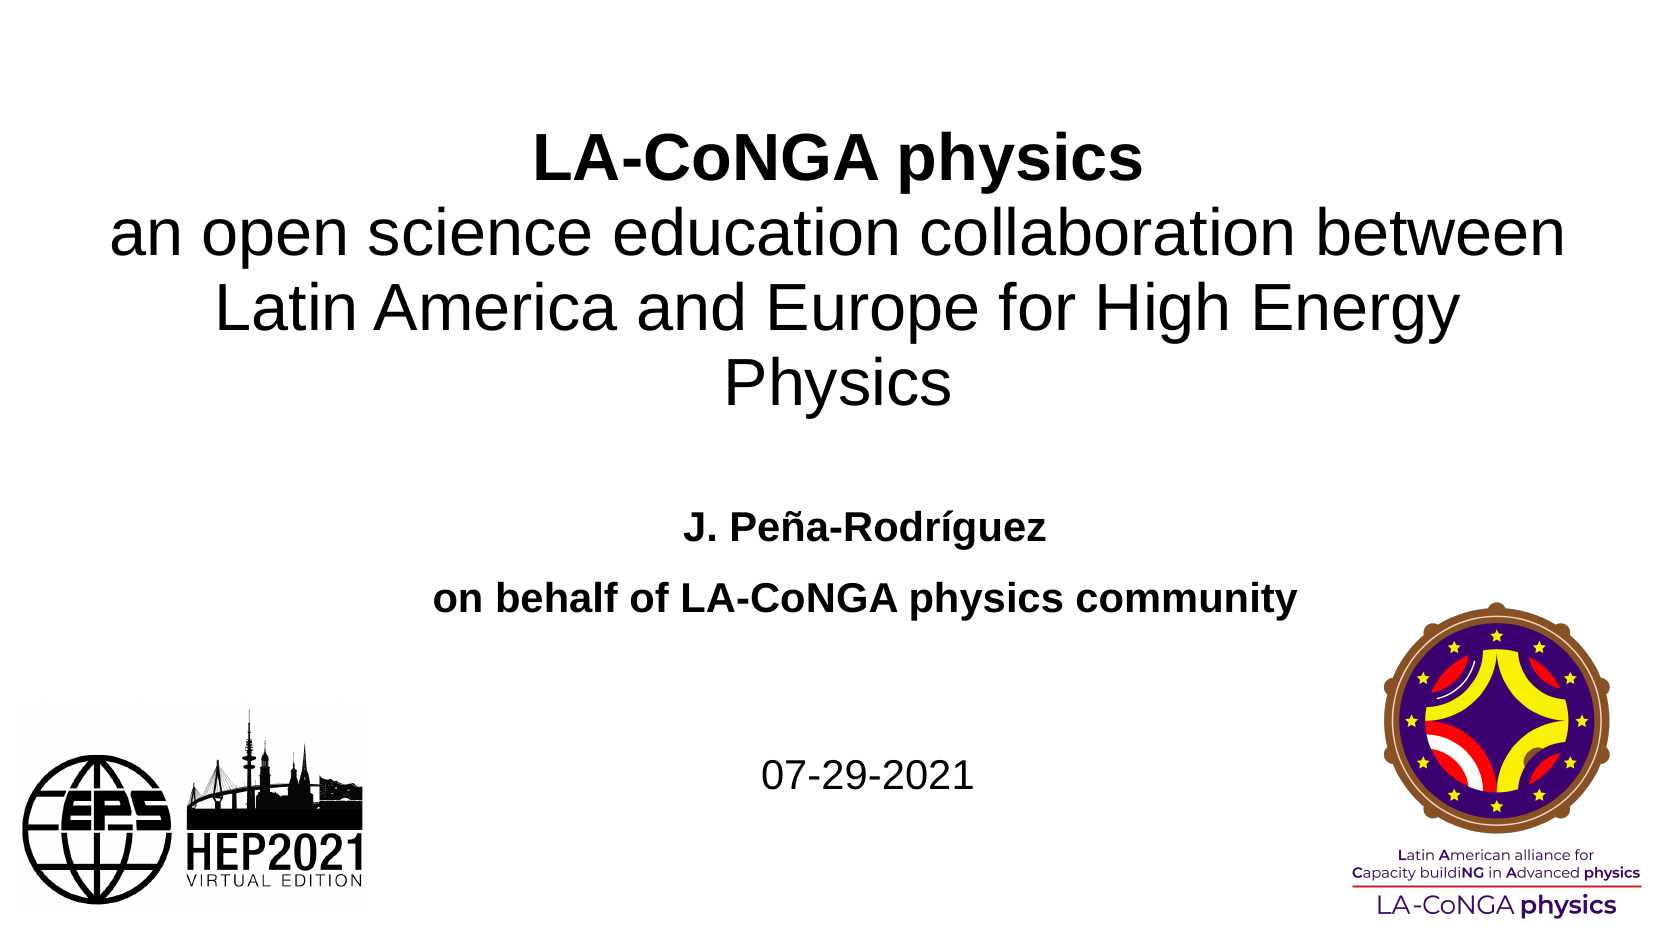

# LA-CoNGA physics an open science education collaboration between Latin America and Europe for High Energy Physics
J. Peña-Rodríguez
on behalf of LA-CoNGA physics community
07-29-2021